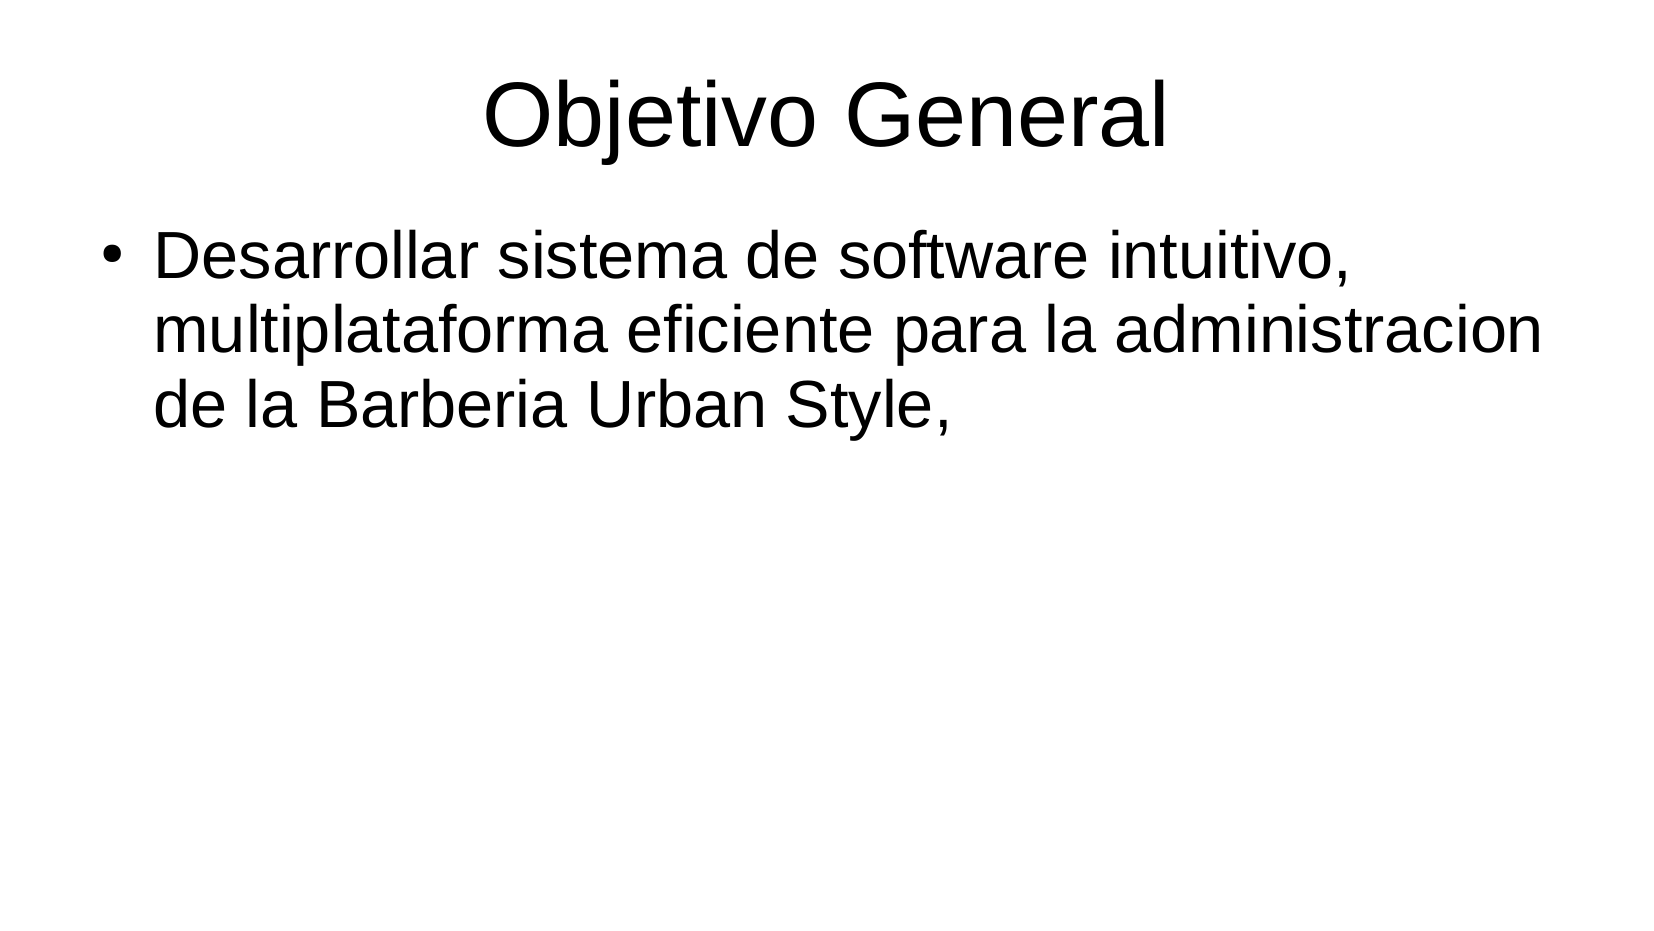

# Objetivo General
Desarrollar sistema de software intuitivo, multiplataforma eficiente para la administracion de la Barberia Urban Style,